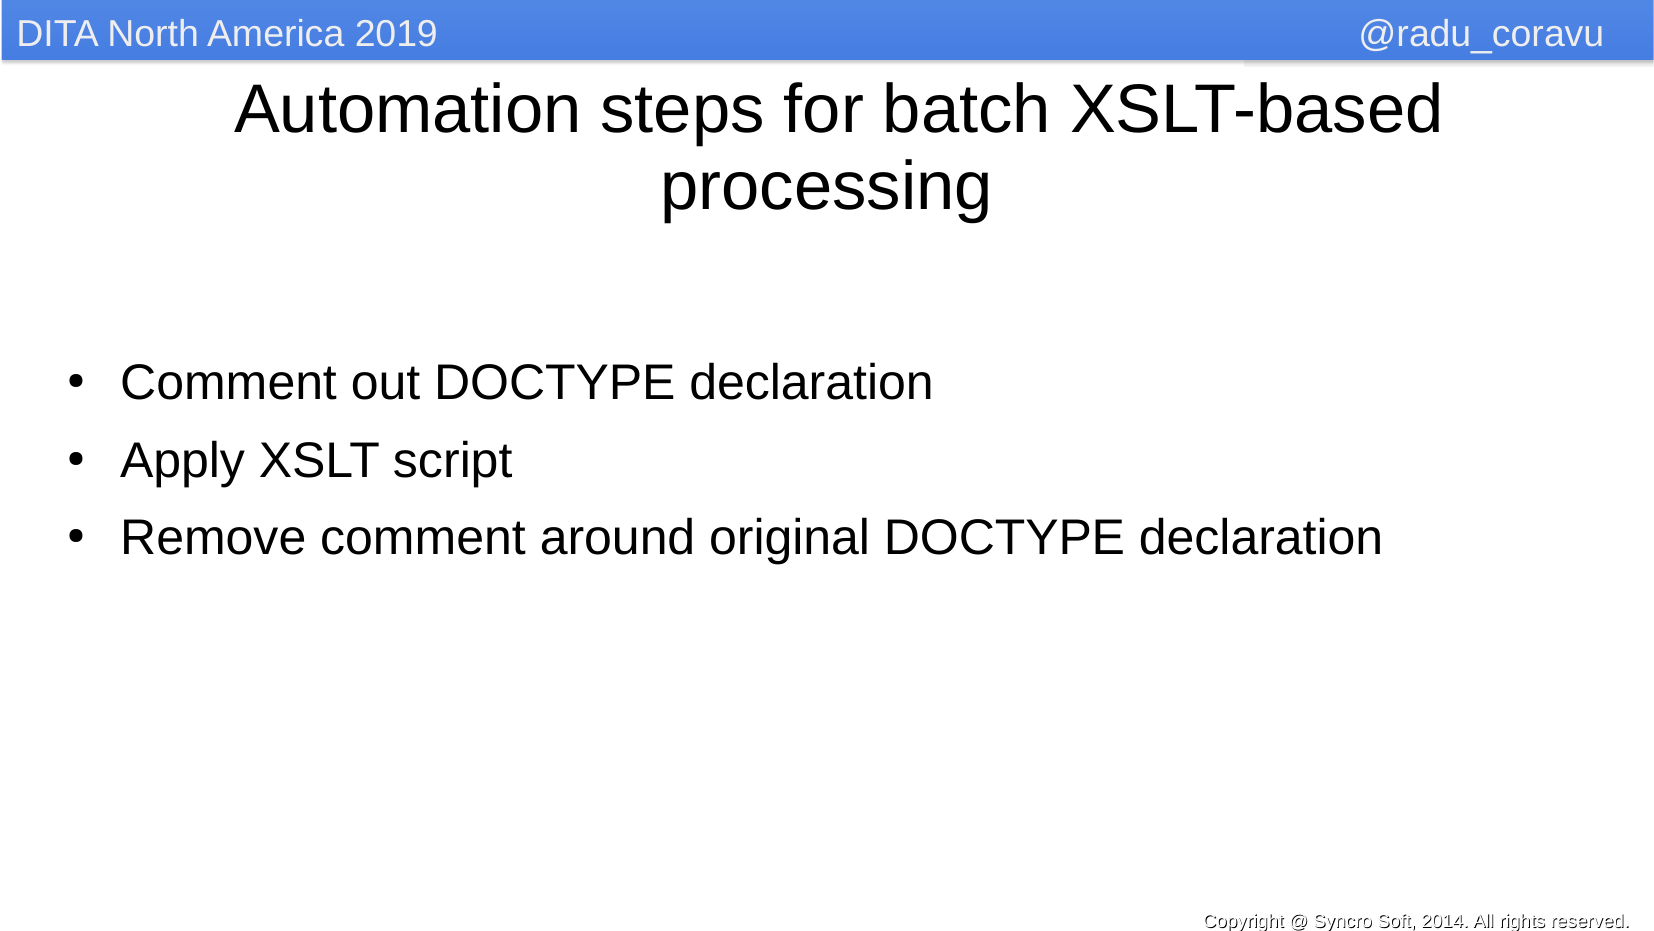

# Automation steps for batch XSLT-based processing
Comment out DOCTYPE declaration
Apply XSLT script
Remove comment around original DOCTYPE declaration